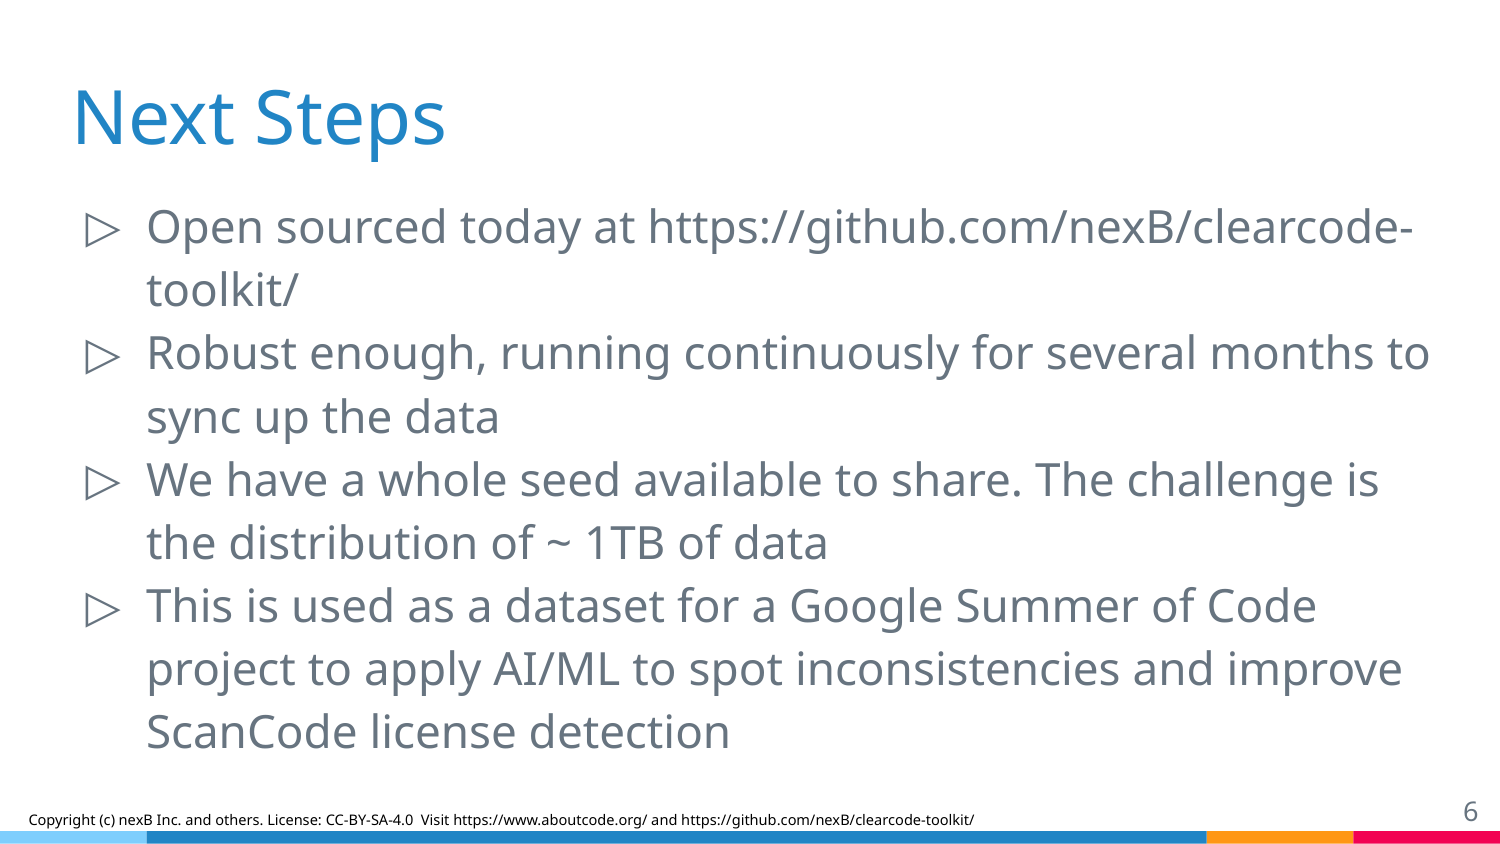

Next Steps
# Open sourced today at https://github.com/nexB/clearcode-toolkit/
Robust enough, running continuously for several months to sync up the data
We have a whole seed available to share. The challenge is the distribution of ~ 1TB of data
This is used as a dataset for a Google Summer of Code project to apply AI/ML to spot inconsistencies and improve ScanCode license detection